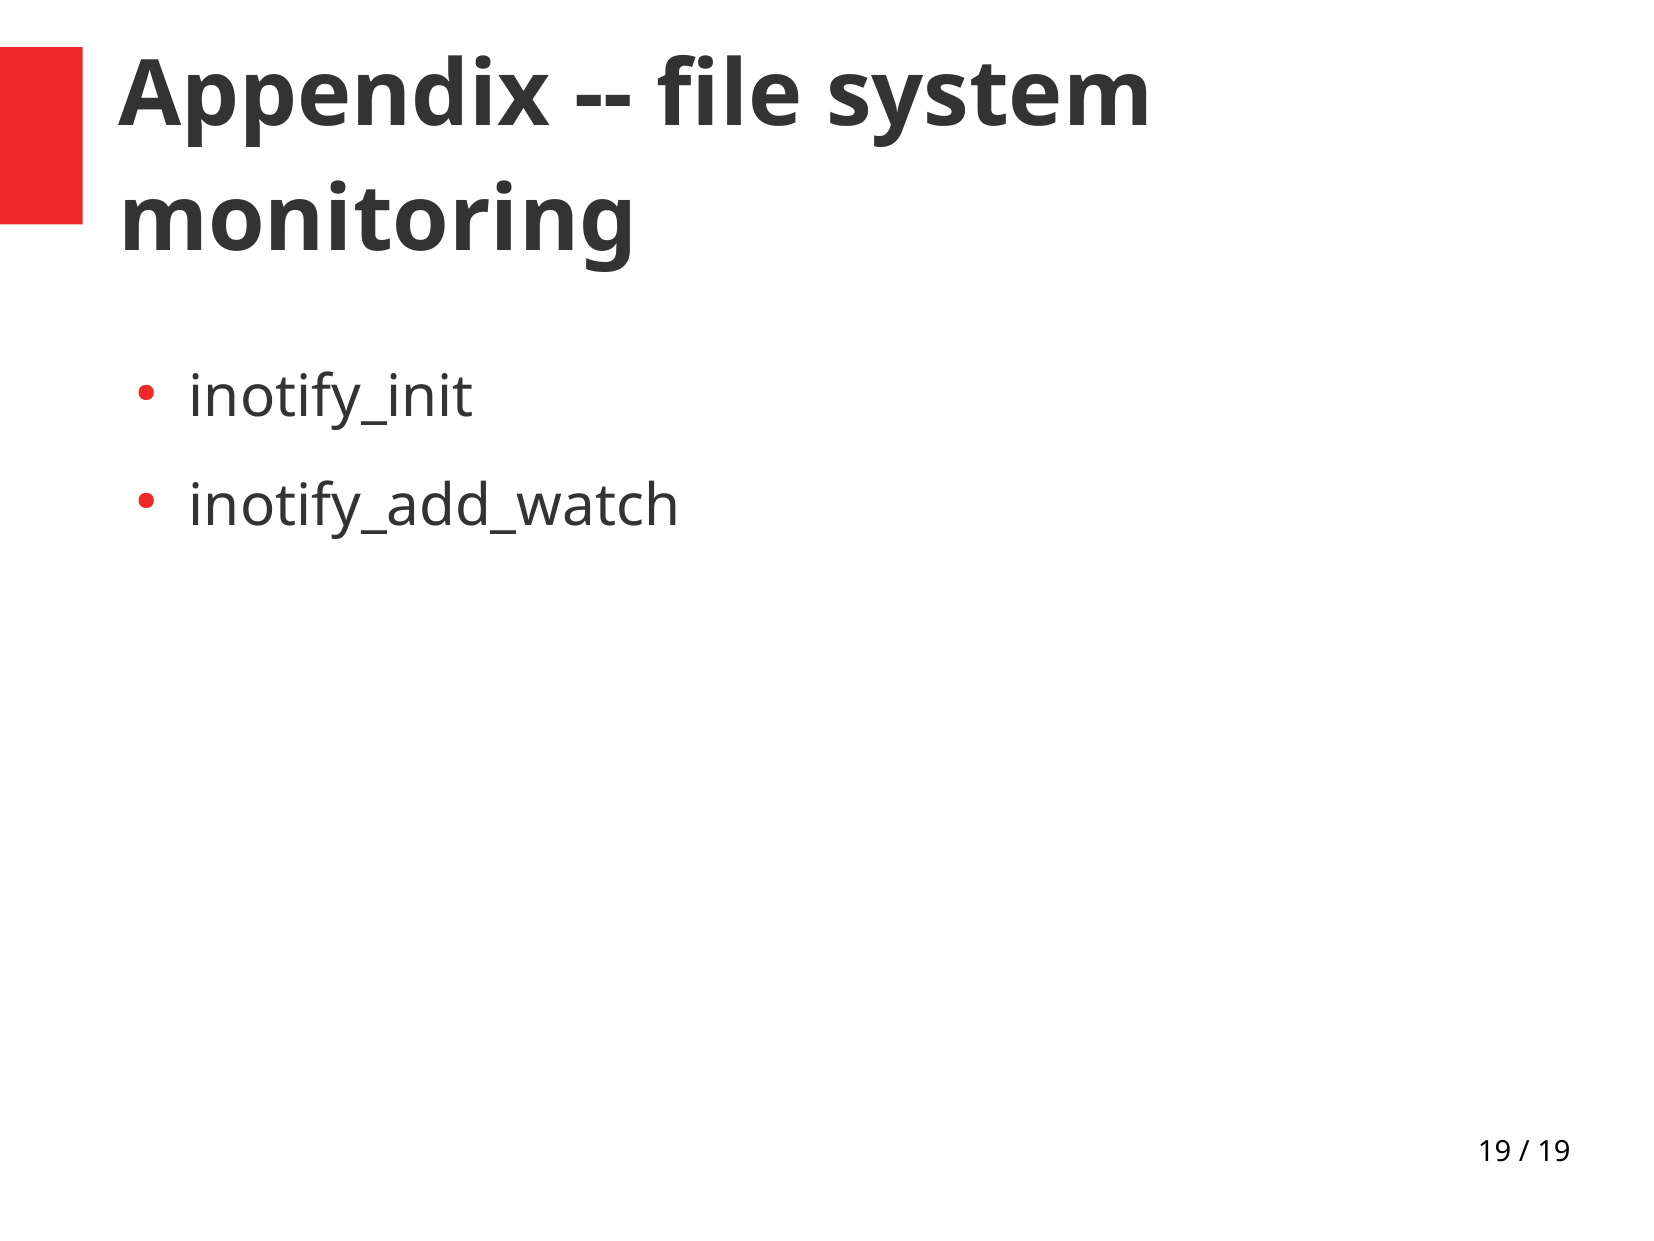

# Appendix -- file system monitoring
inotify_init
inotify_add_watch
19